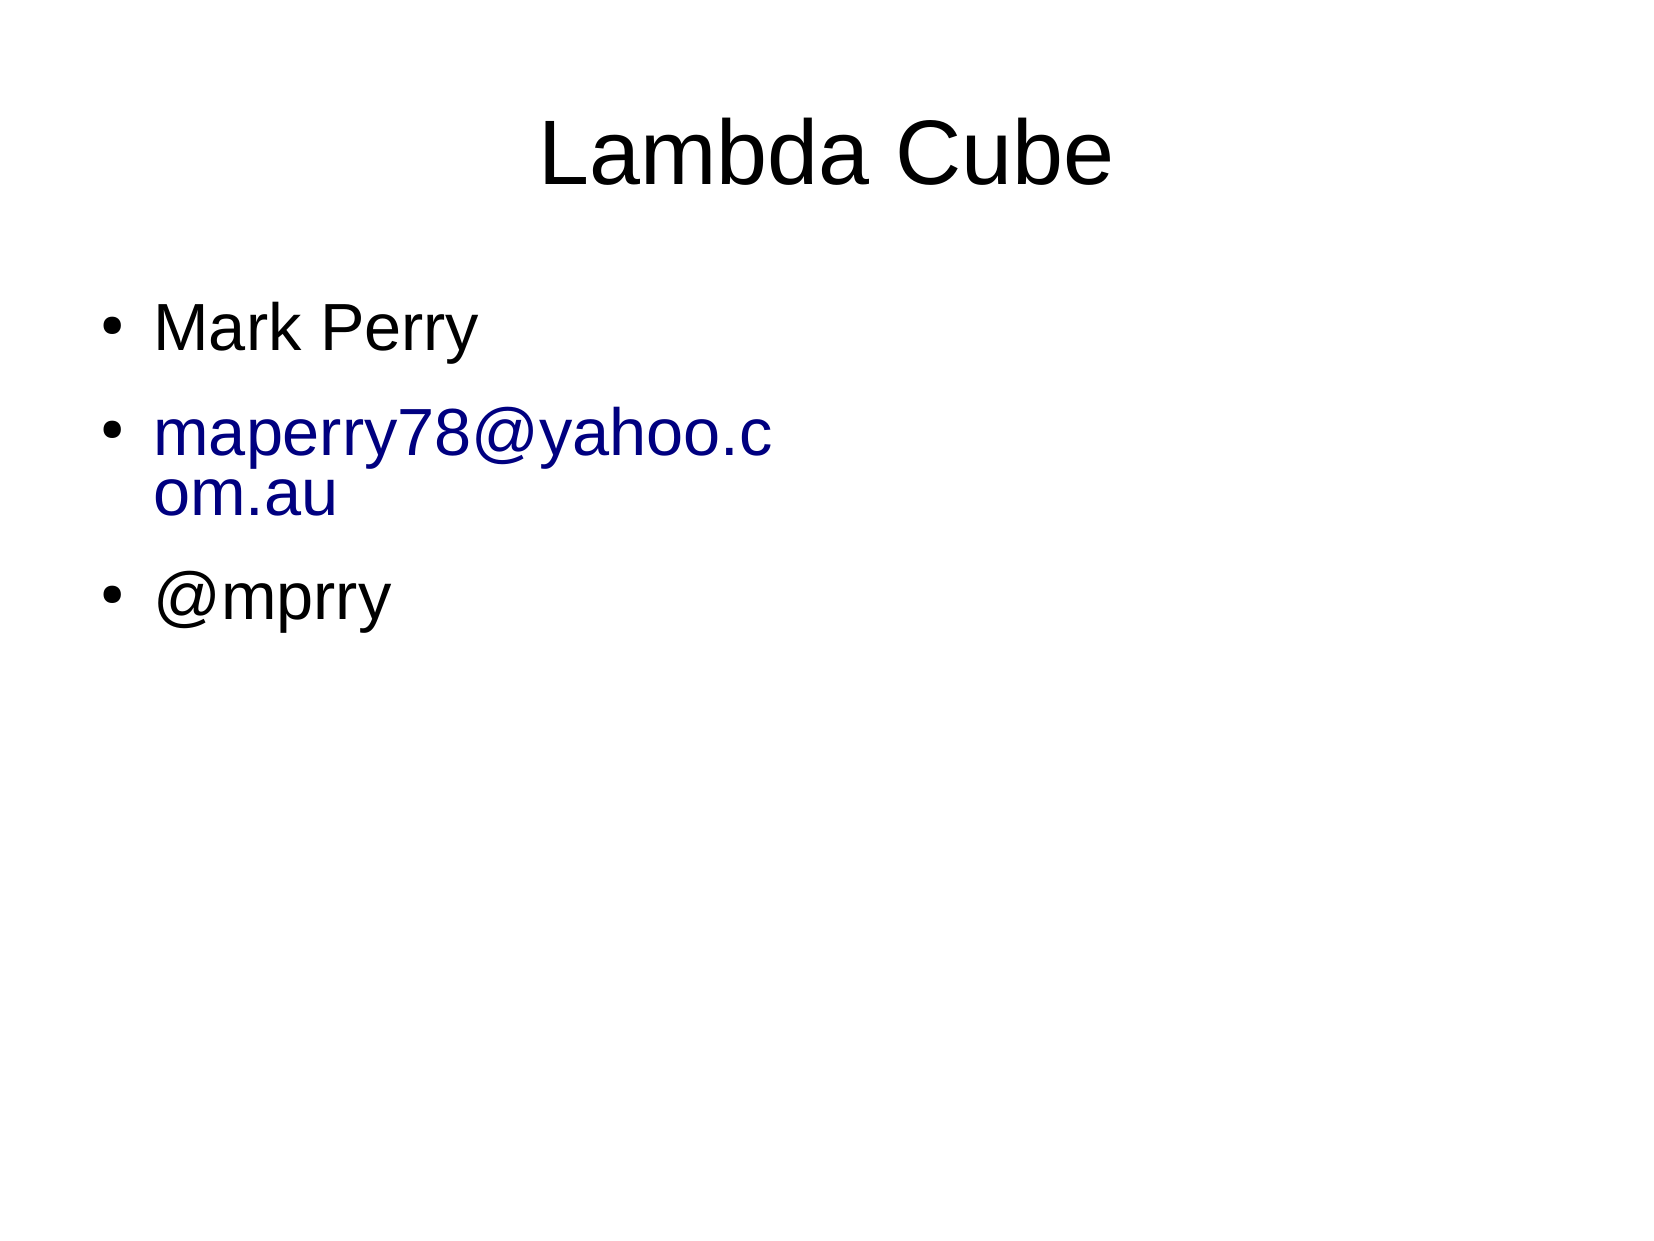

# Lambda Cube
Mark Perry
maperry78@yahoo.com.au
@mprry